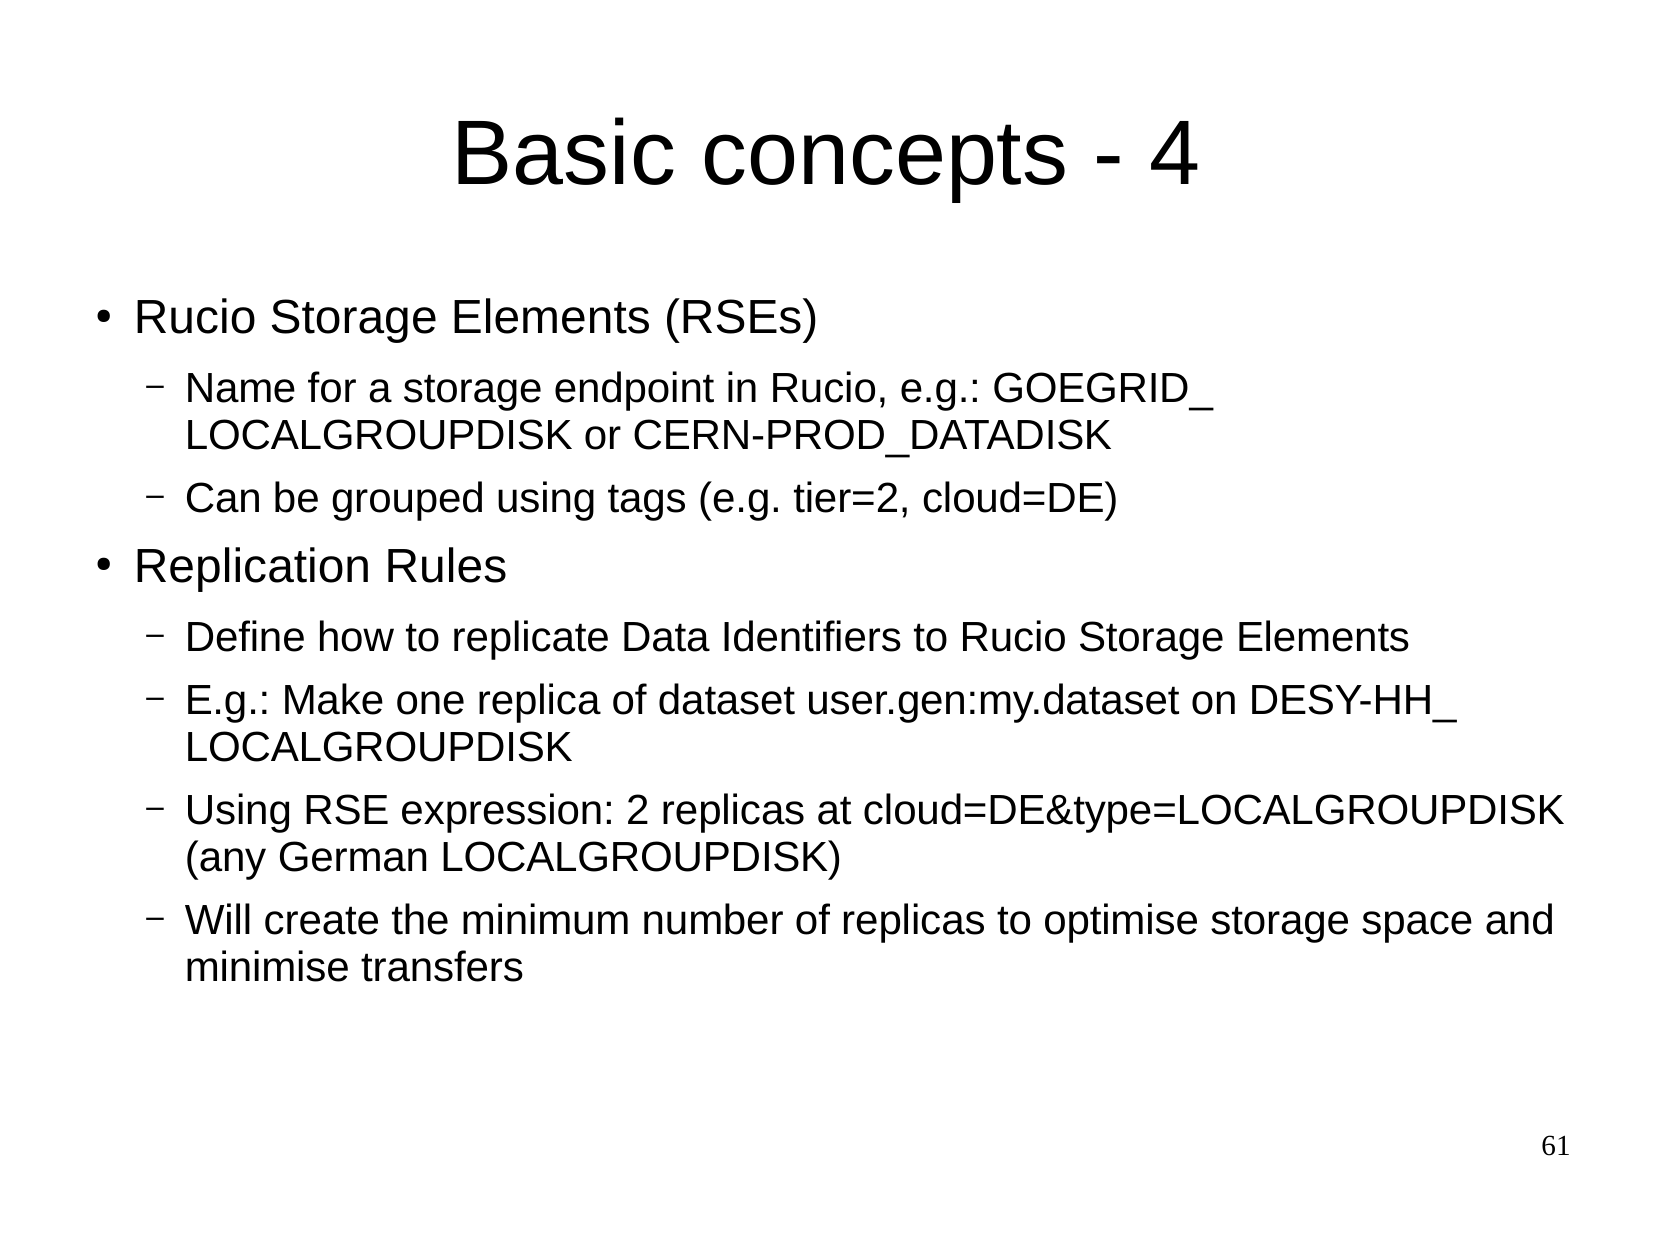

# Basic concepts - 4
Rucio Storage Elements (RSEs)
Name for a storage endpoint in Rucio, e.g.: GOEGRID_ LOCALGROUPDISK or CERN-PROD_DATADISK
Can be grouped using tags (e.g. tier=2, cloud=DE)
Replication Rules
Define how to replicate Data Identifiers to Rucio Storage Elements
E.g.: Make one replica of dataset user.gen:my.dataset on DESY-HH_ LOCALGROUPDISK
Using RSE expression: 2 replicas at cloud=DE&type=LOCALGROUPDISK (any German LOCALGROUPDISK)
Will create the minimum number of replicas to optimise storage space and minimise transfers
61